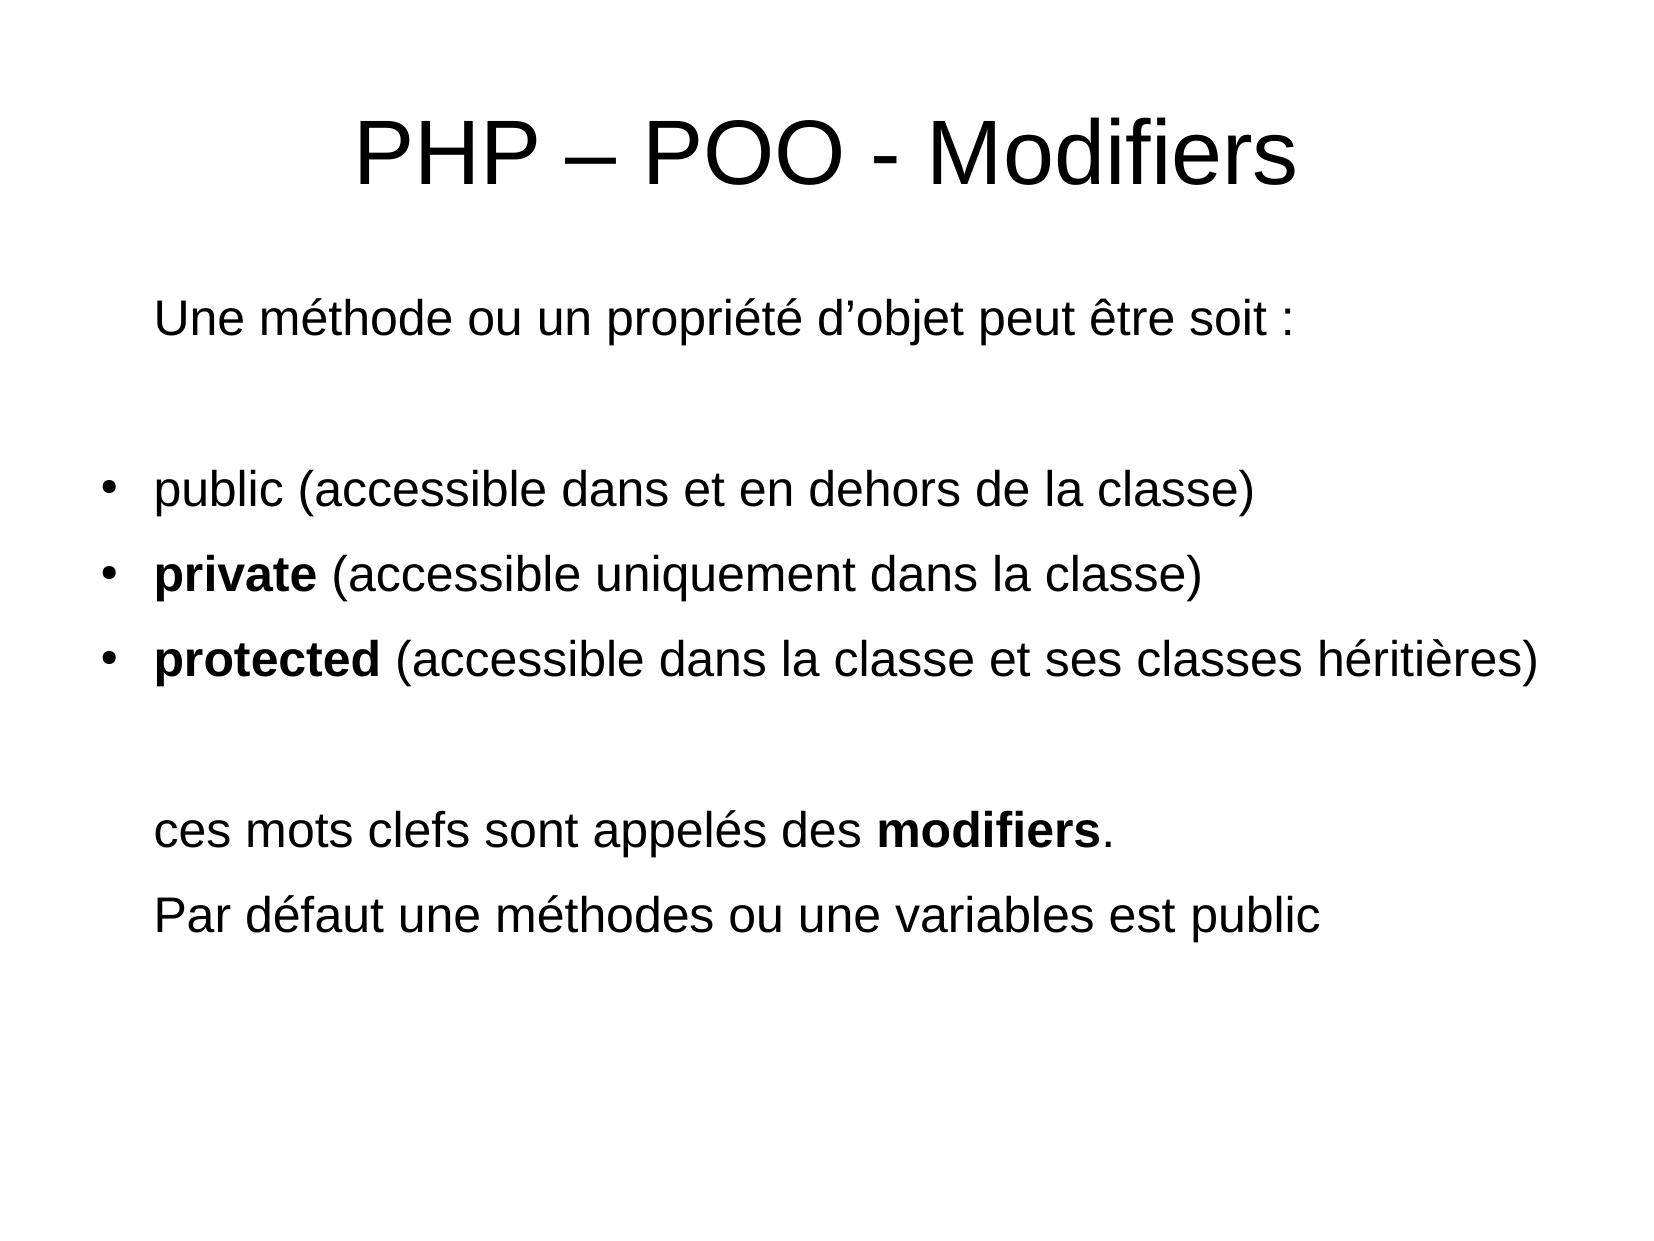

# PHP – POO - Modifiers
Une méthode ou un propriété d’objet peut être soit :
public (accessible dans et en dehors de la classe)
private (accessible uniquement dans la classe)
protected (accessible dans la classe et ses classes héritières)
ces mots clefs sont appelés des modifiers.
Par défaut une méthodes ou une variables est public